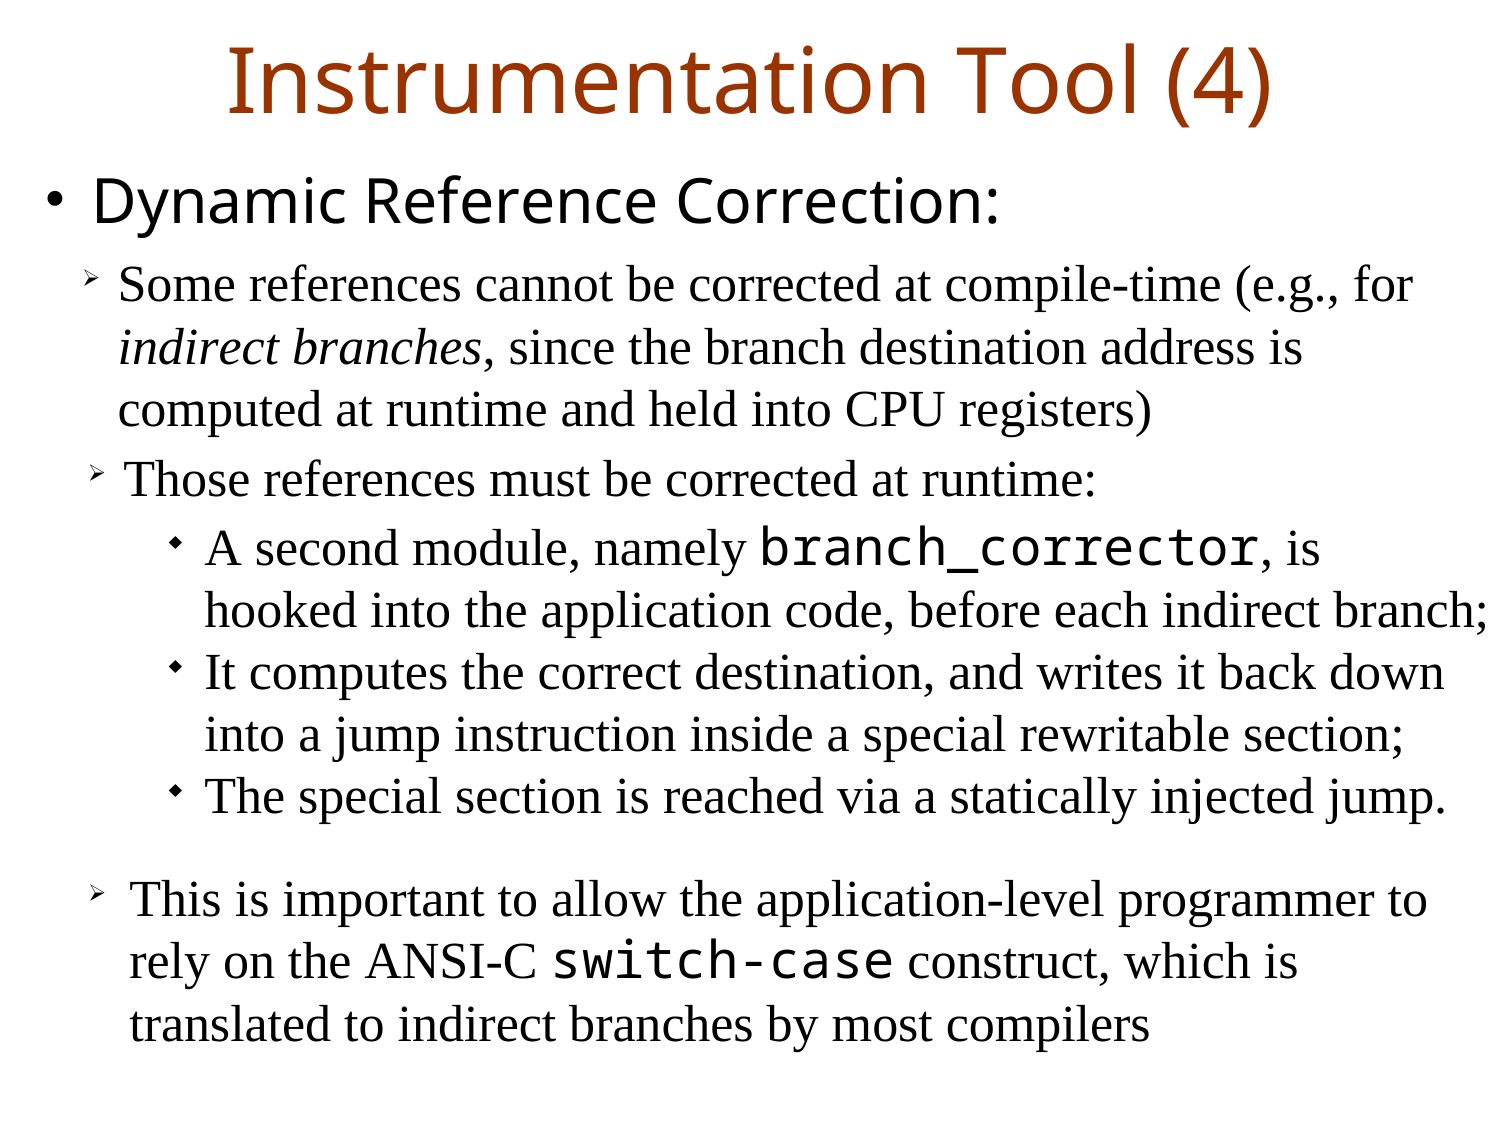

# Instrumentation Tool (4)
Dynamic Reference Correction:
Some references cannot be corrected at compile-time (e.g., for indirect branches, since the branch destination address is computed at runtime and held into CPU registers)
Those references must be corrected at runtime:
A second module, namely branch_corrector, is
hooked into the application code, before each indirect branch;
It computes the correct destination, and writes it back down into a jump instruction inside a special rewritable section;
The special section is reached via a statically injected jump.
This is important to allow the application-level programmer to rely on the ANSI-C switch-case construct, which is translated to indirect branches by most compilers